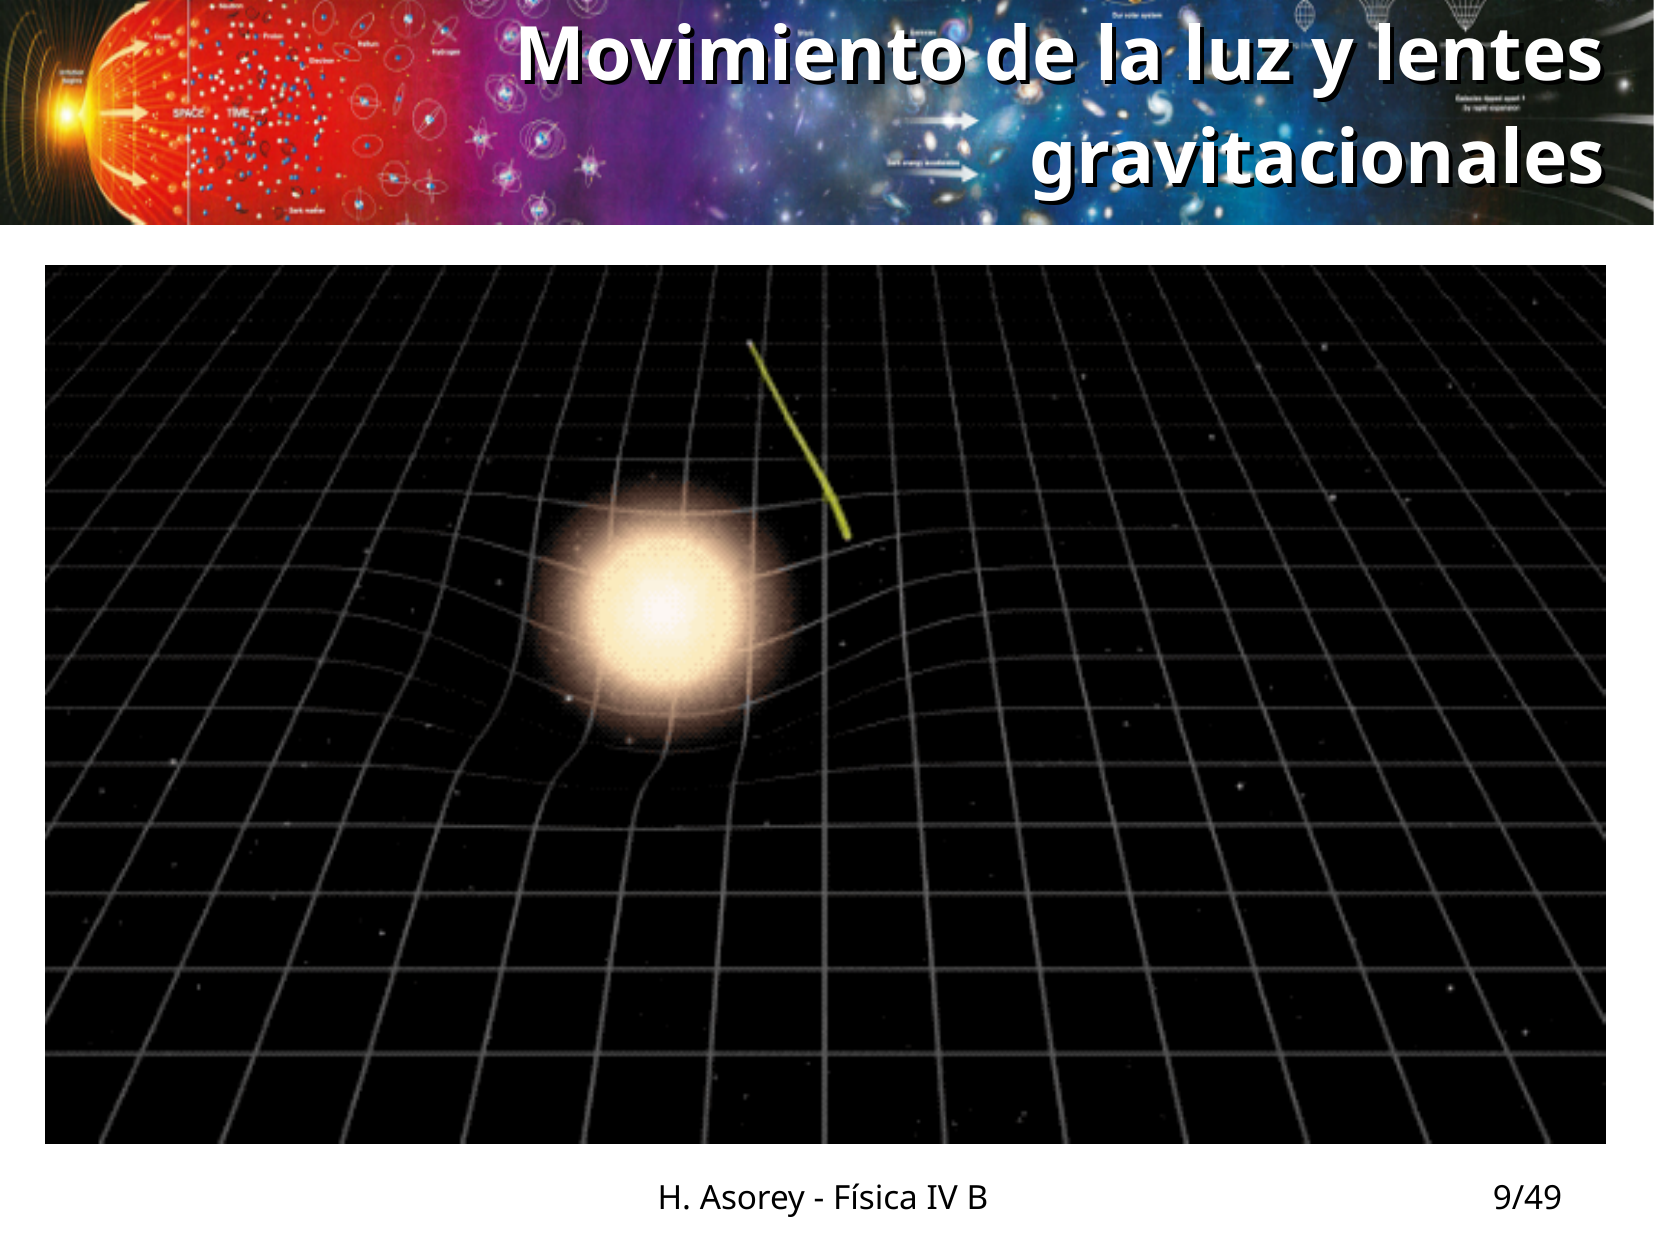

# Movimiento de la luz y lentes gravitacionales
H. Asorey - Física IV B
9